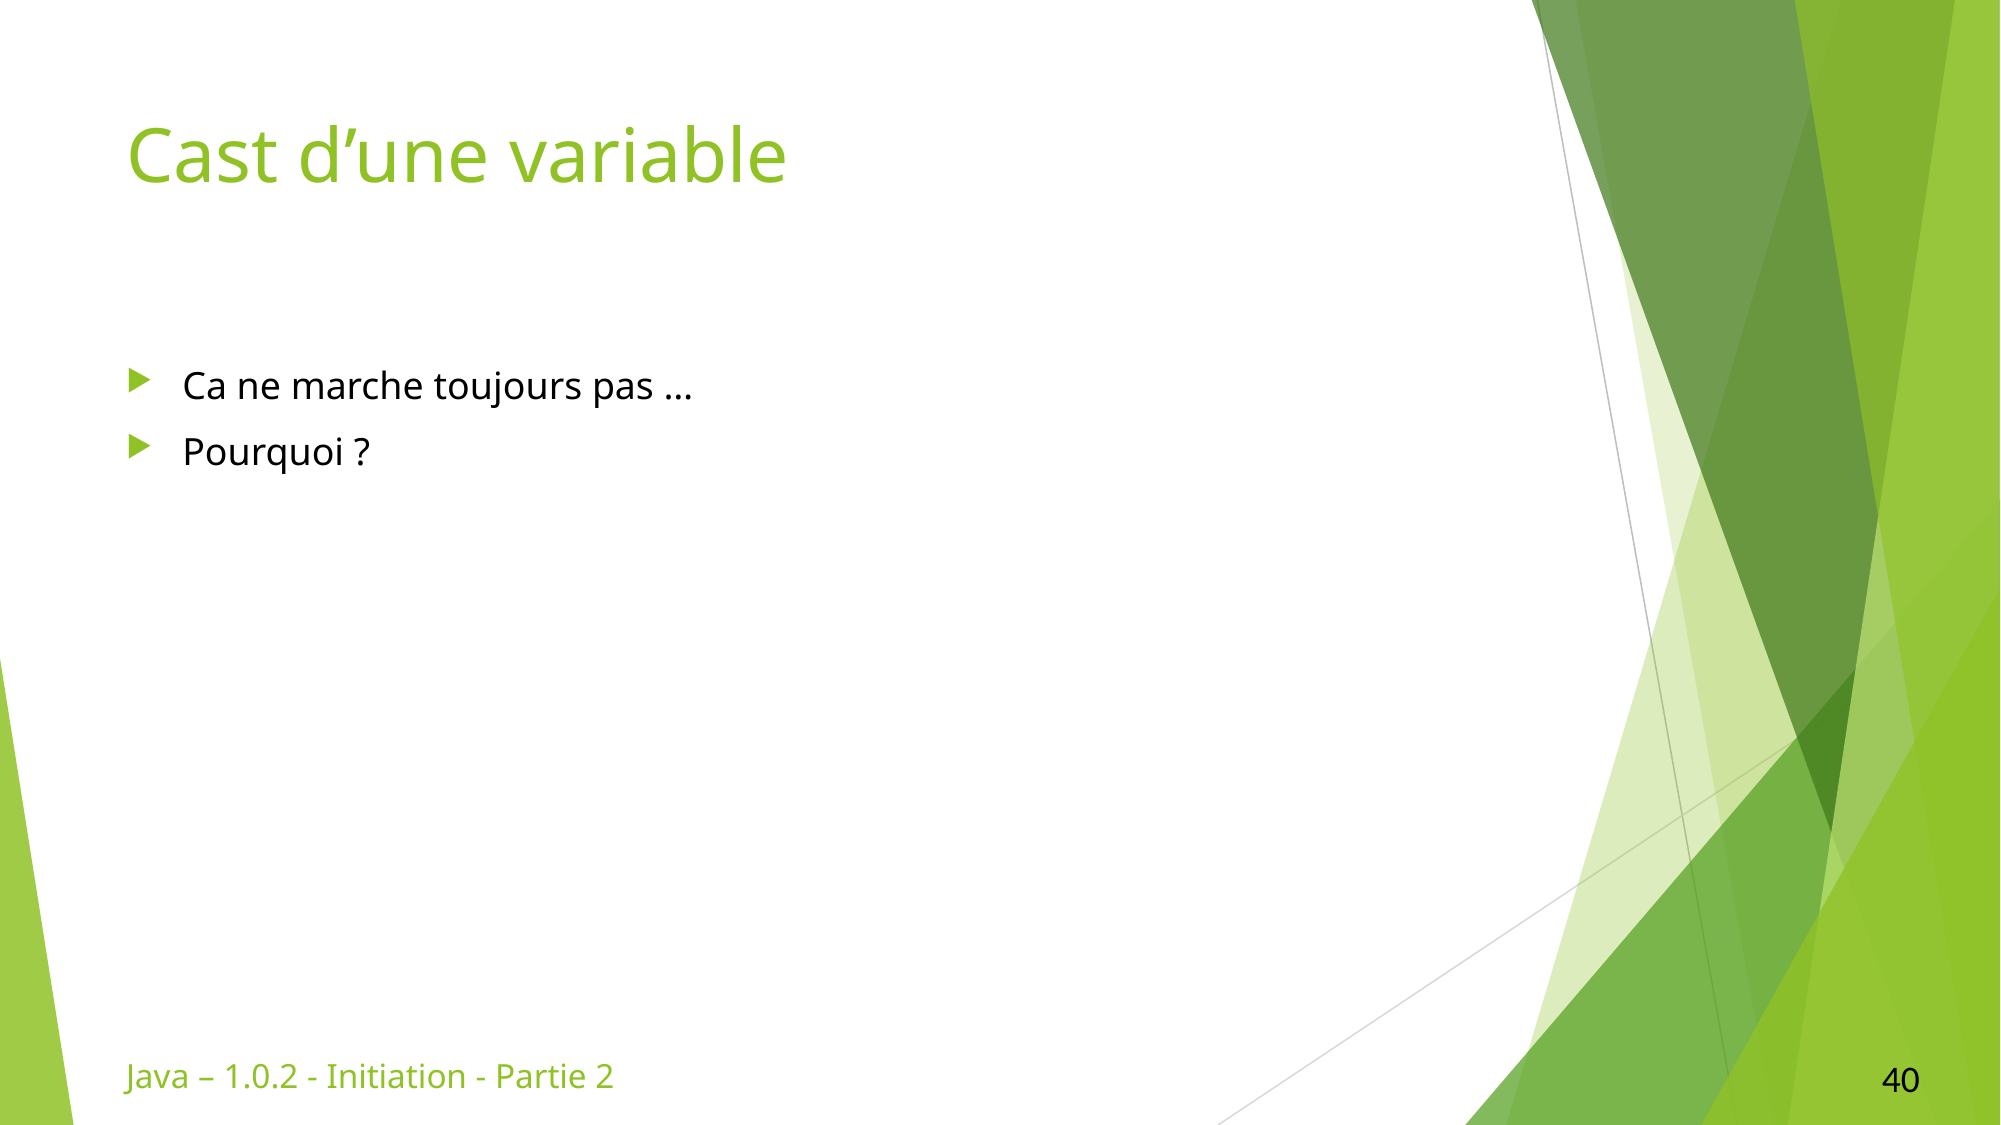

# Cast d’une variable
Ca ne marche toujours pas …
Pourquoi ?
Java – 1.0.2 - Initiation - Partie 2